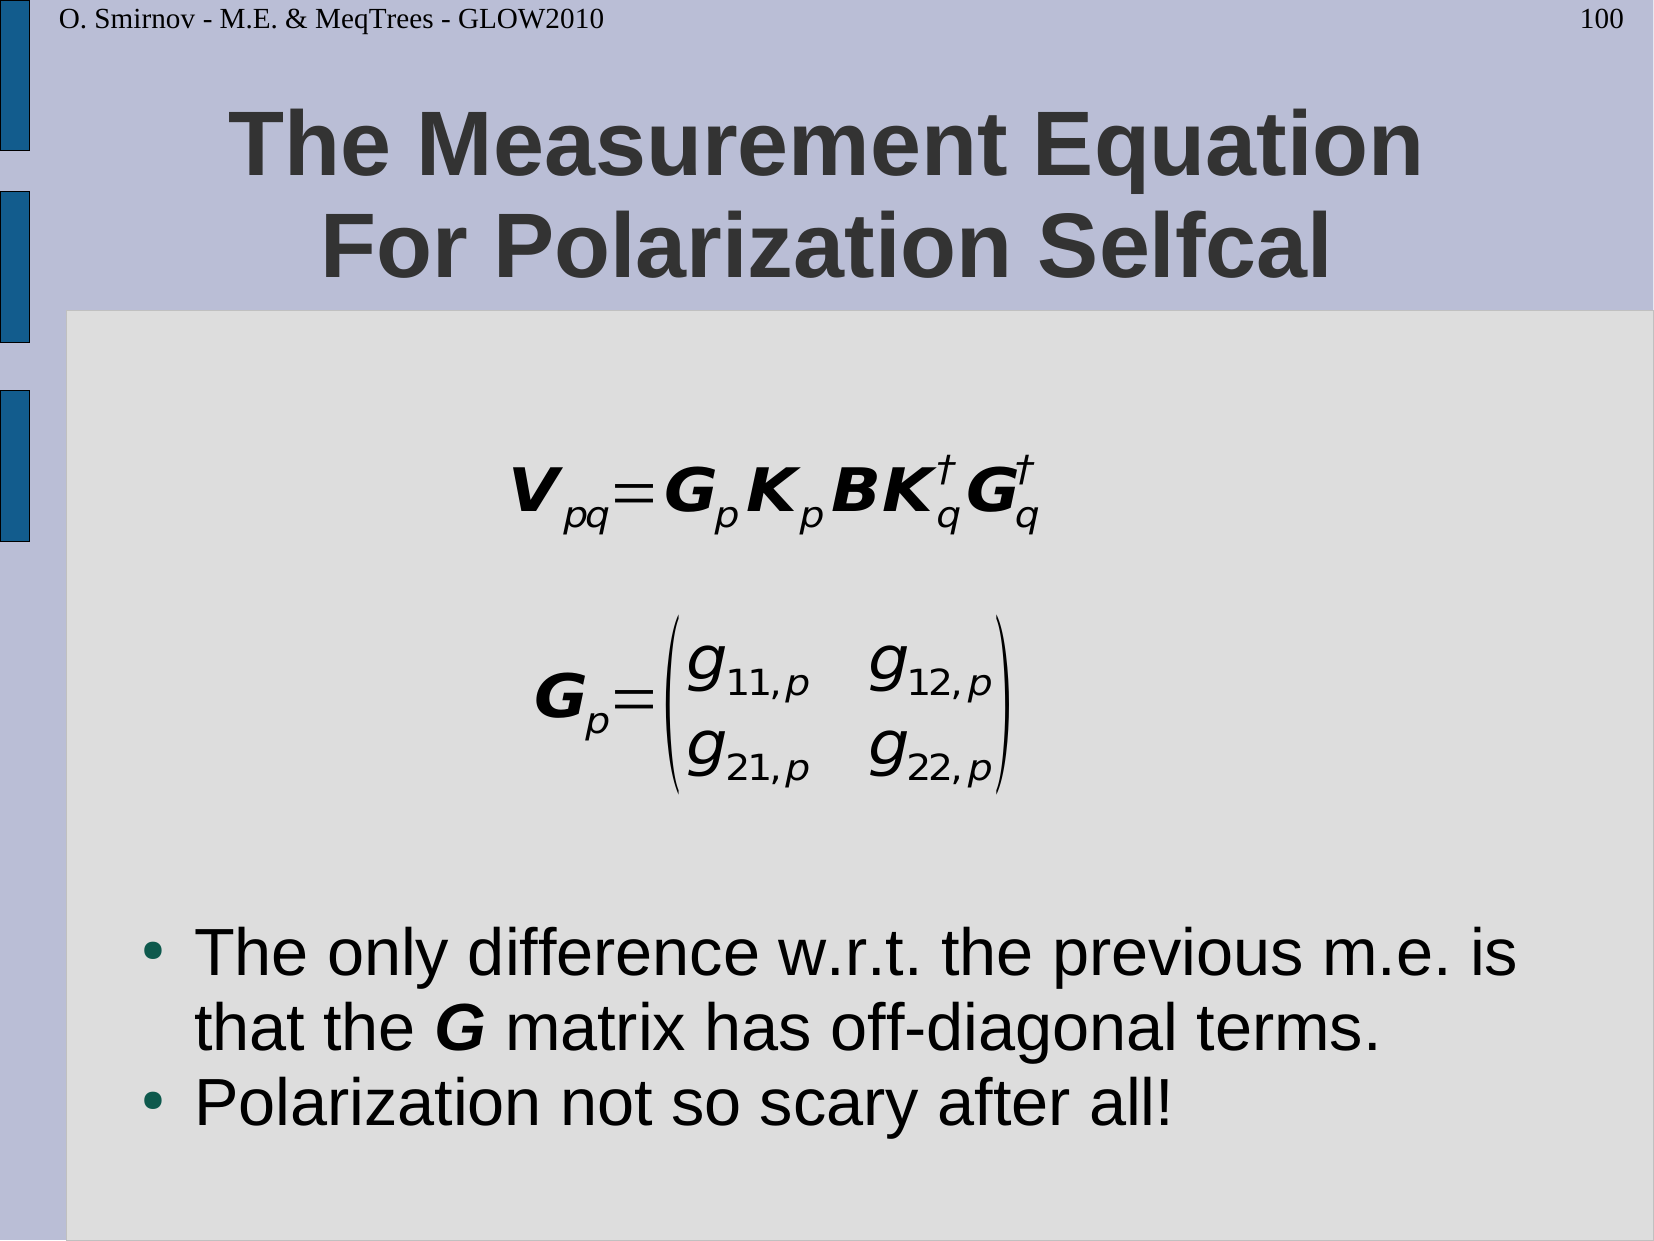

O. Smirnov - M.E. & MeqTrees - GLOW2010
100
# The Measurement Equation For Polarization Selfcal
The only difference w.r.t. the previous m.e. is that the G matrix has off-diagonal terms.
Polarization not so scary after all!